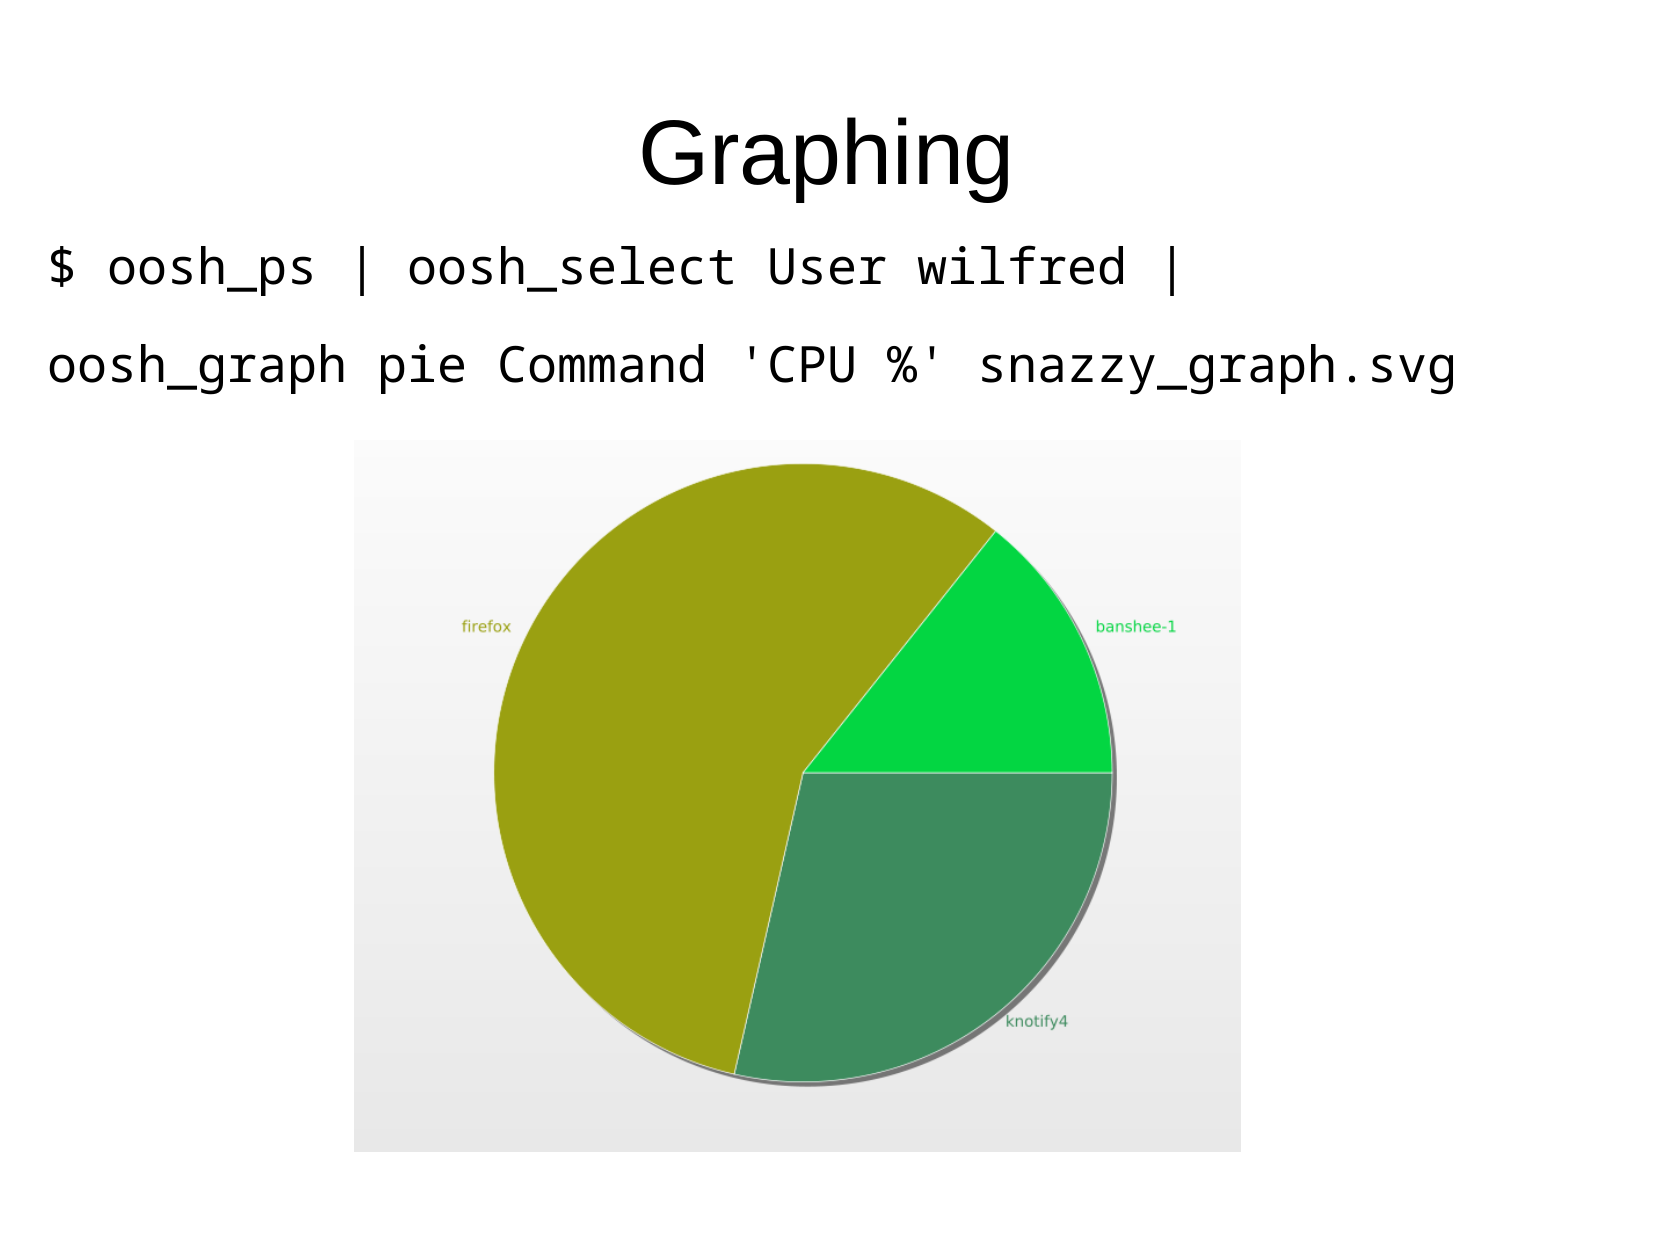

# Graphing
$ oosh_ps | oosh_select User wilfred |
oosh_graph pie Command 'CPU %' snazzy_graph.svg